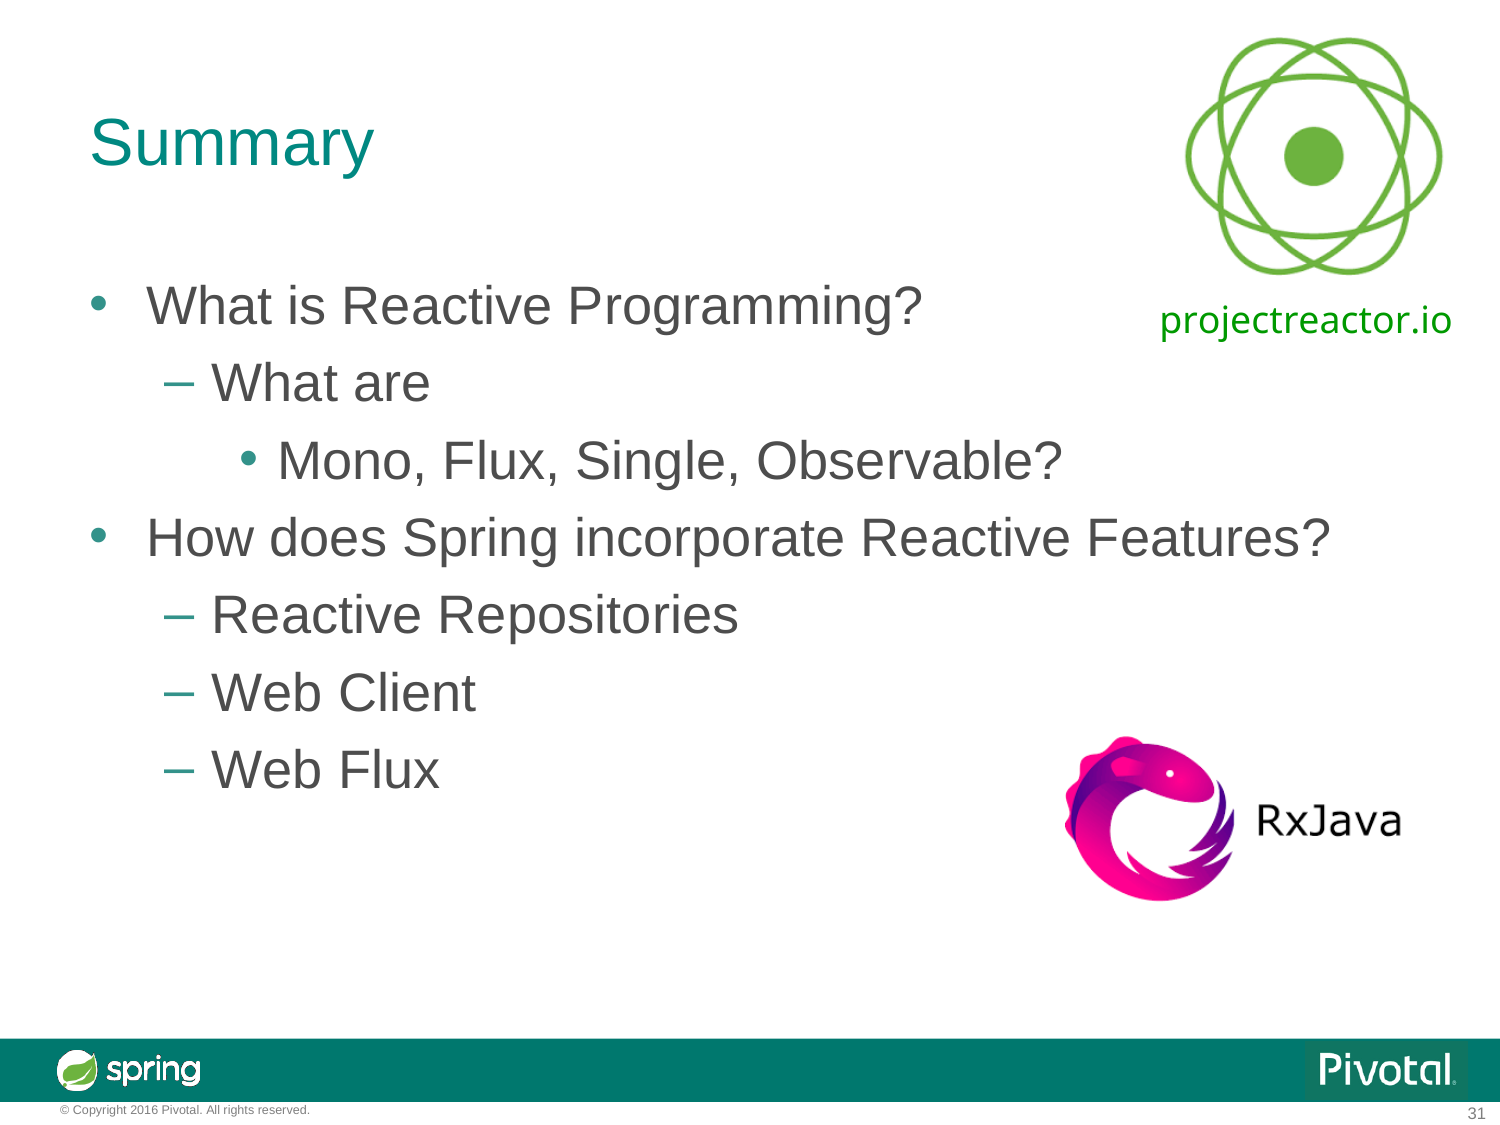

# Summary
What is Reactive Programming?
What are
Mono, Flux, Single, Observable?
How does Spring incorporate Reactive Features?
Reactive Repositories
Web Client
Web Flux
projectreactor.io